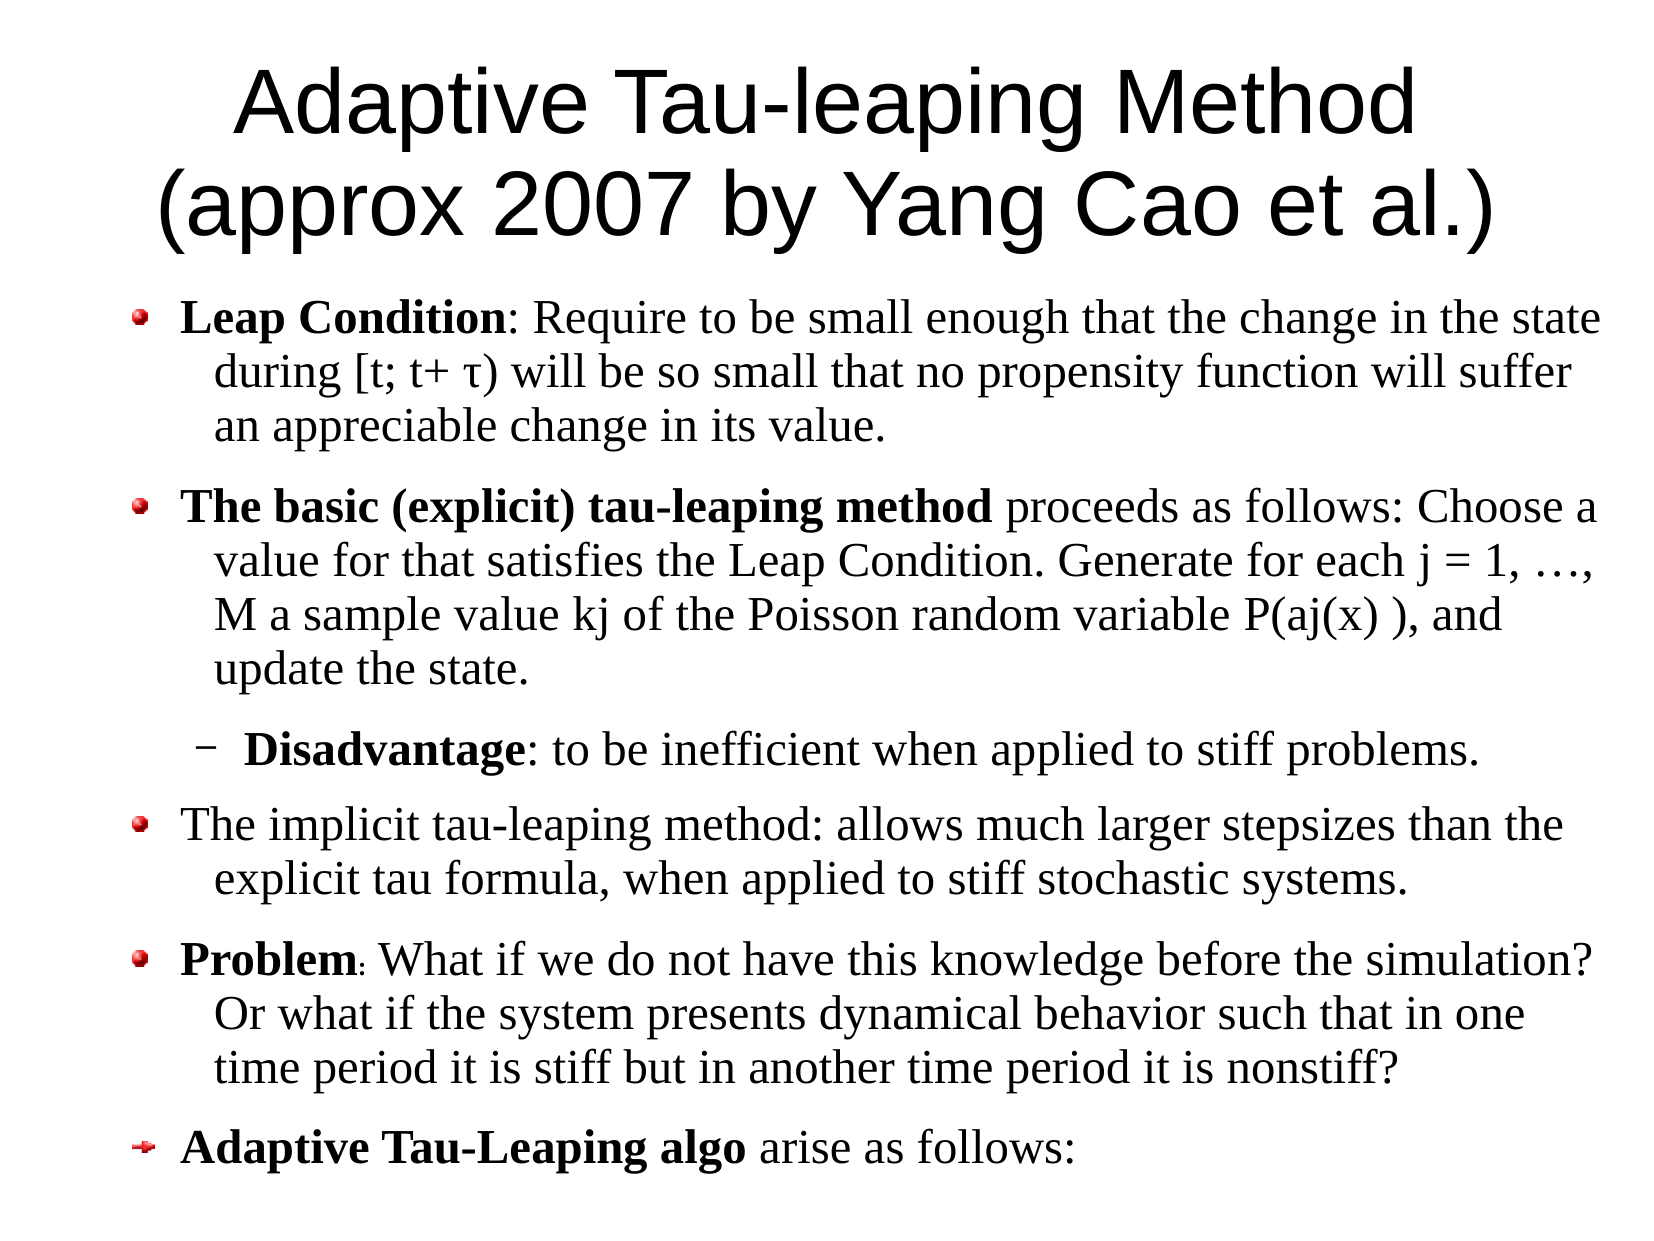

# Adaptive Tau-leaping Method (approx 2007 by Yang Cao et al.)
Leap Condition: Require to be small enough that the change in the state during [t; t+ τ) will be so small that no propensity function will suffer an appreciable change in its value.
The basic (explicit) tau-leaping method proceeds as follows: Choose a value for that satisfies the Leap Condition. Generate for each j = 1, …, M a sample value kj of the Poisson random variable P(aj(x) ), and update the state.
Disadvantage: to be inefficient when applied to stiff problems.
The implicit tau-leaping method: allows much larger stepsizes than the explicit tau formula, when applied to stiff stochastic systems.
Problem: What if we do not have this knowledge before the simulation? Or what if the system presents dynamical behavior such that in one time period it is stiff but in another time period it is nonstiff?
Adaptive Tau-Leaping algo arise as follows: